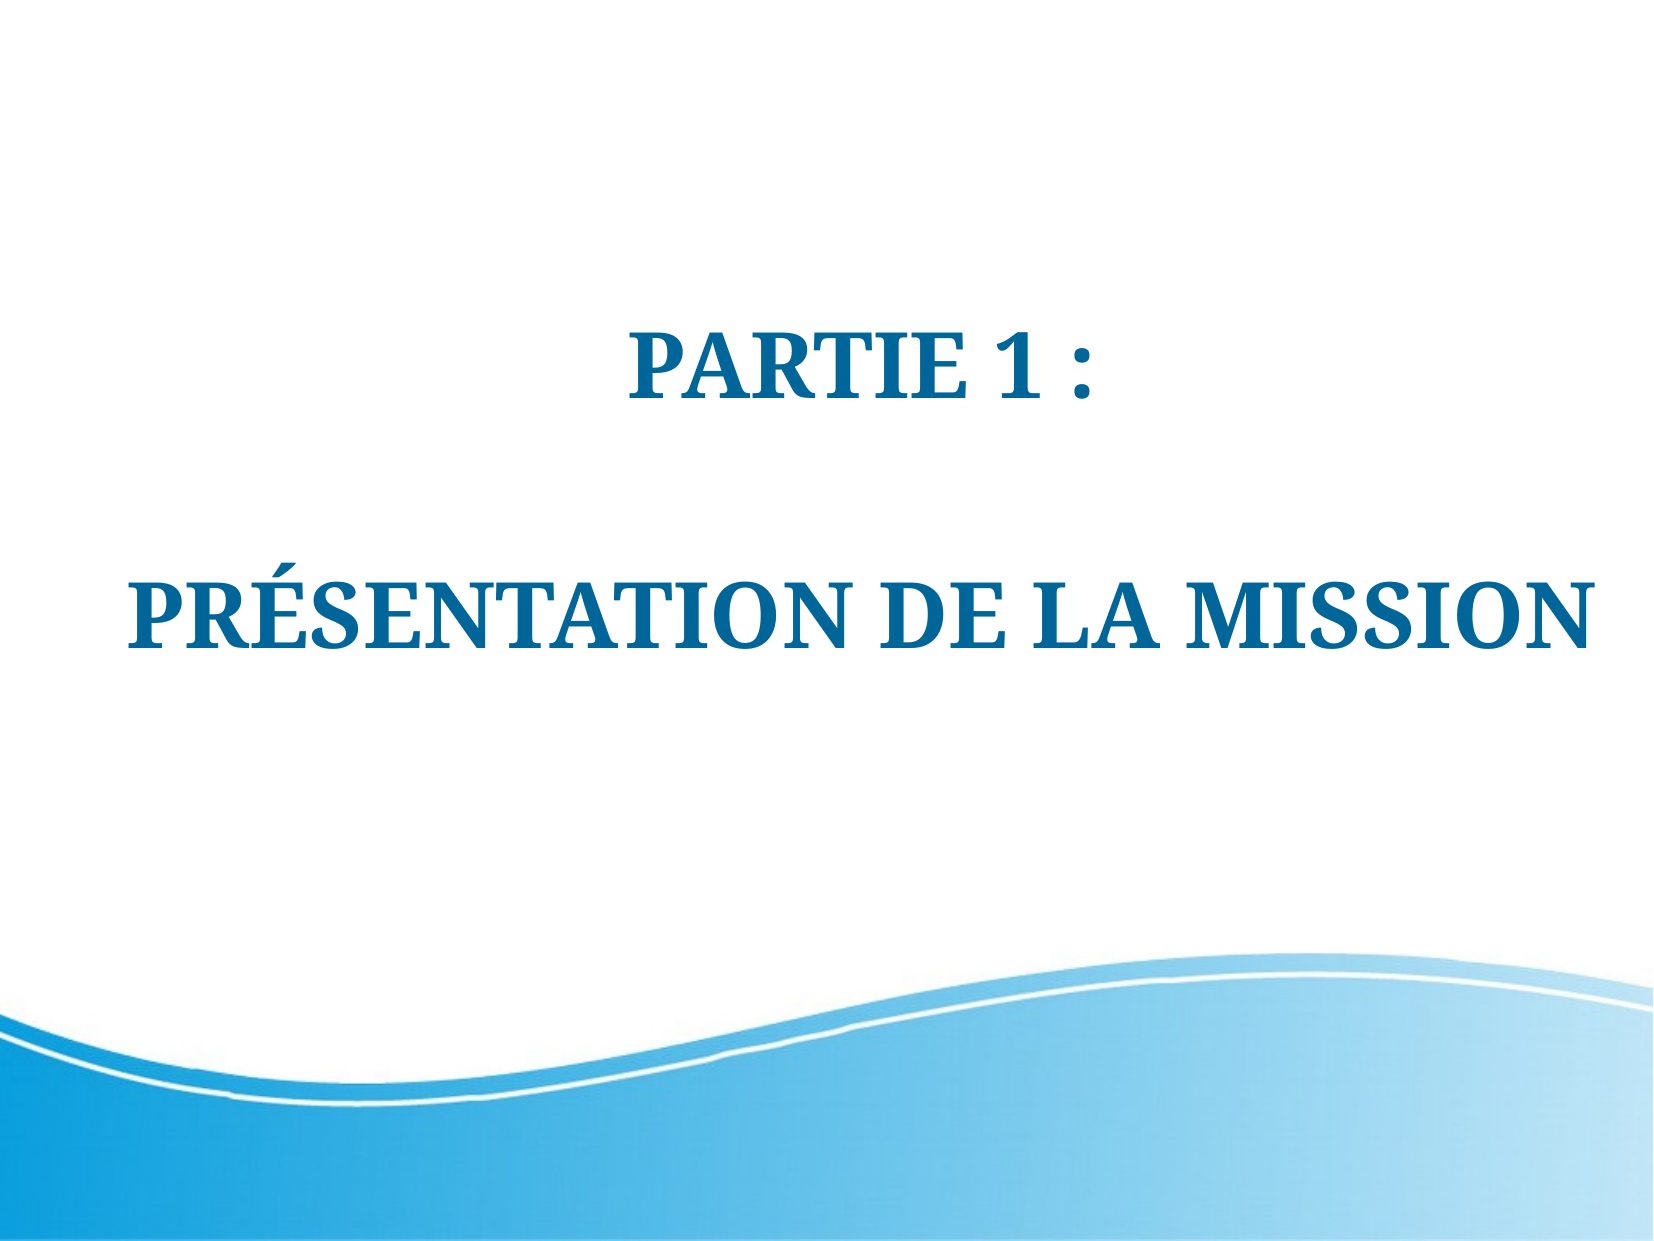

# PARTIE 1 : PRÉSENTATION DE LA MISSION